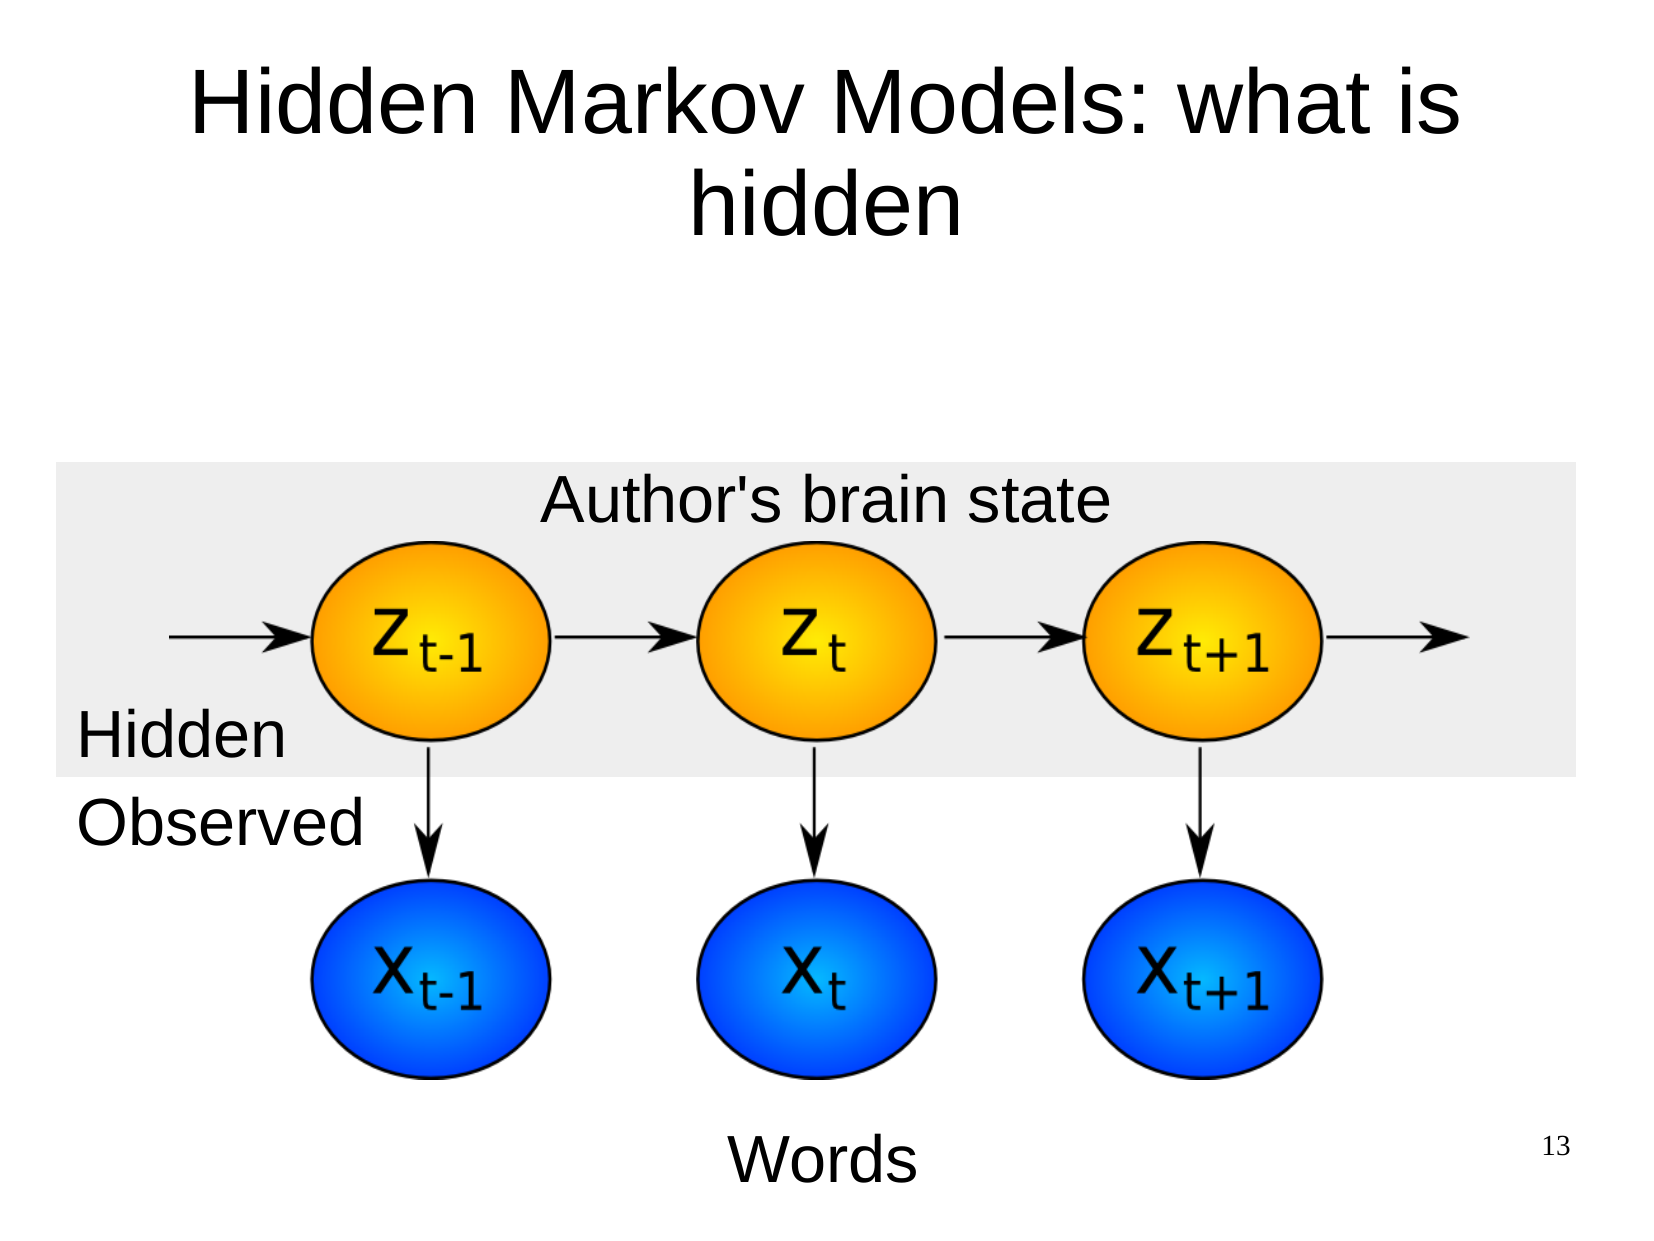

# Hidden Markov Models: what is hidden
Author's brain state
Hidden
Observed
Words
13